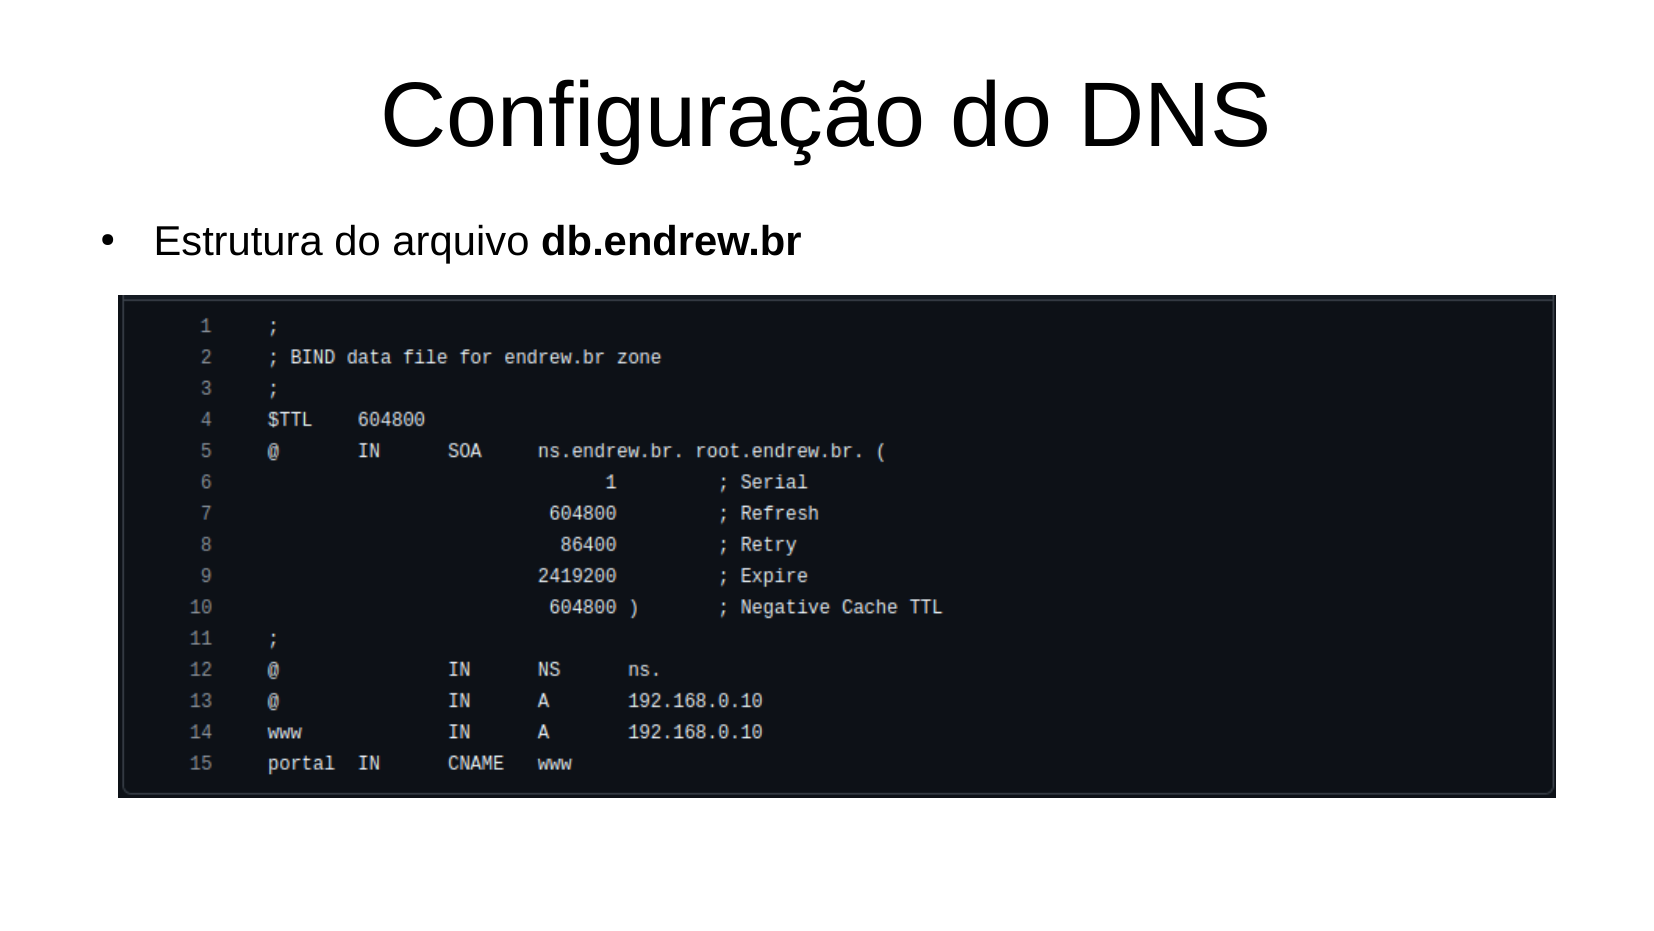

# Configuração do DNS
Estrutura do arquivo db.endrew.br